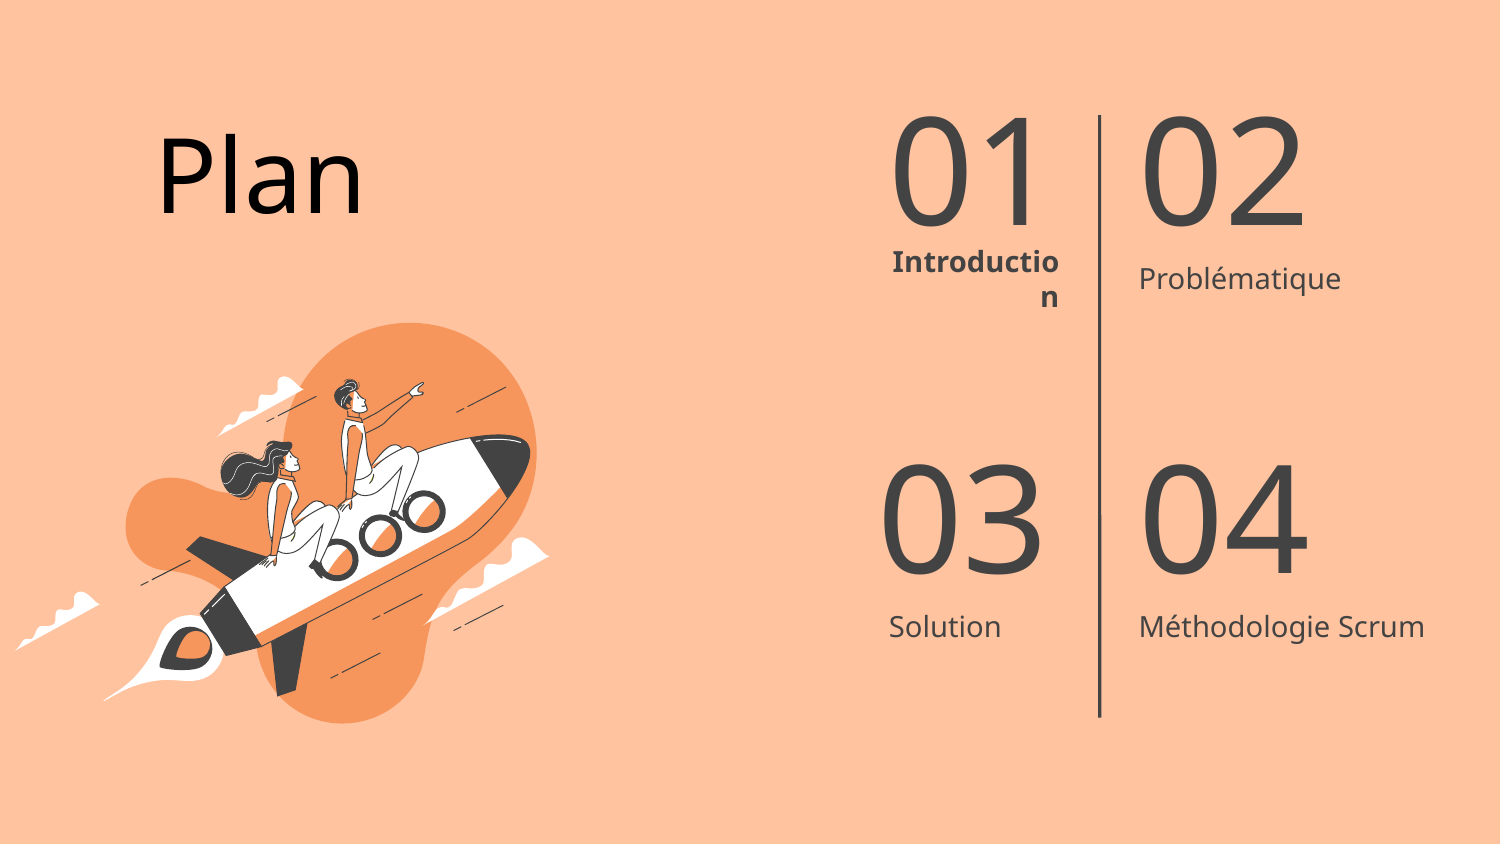

Plan
01
# 02
Introduction
Problématique
03
04
Solution
Méthodologie Scrum